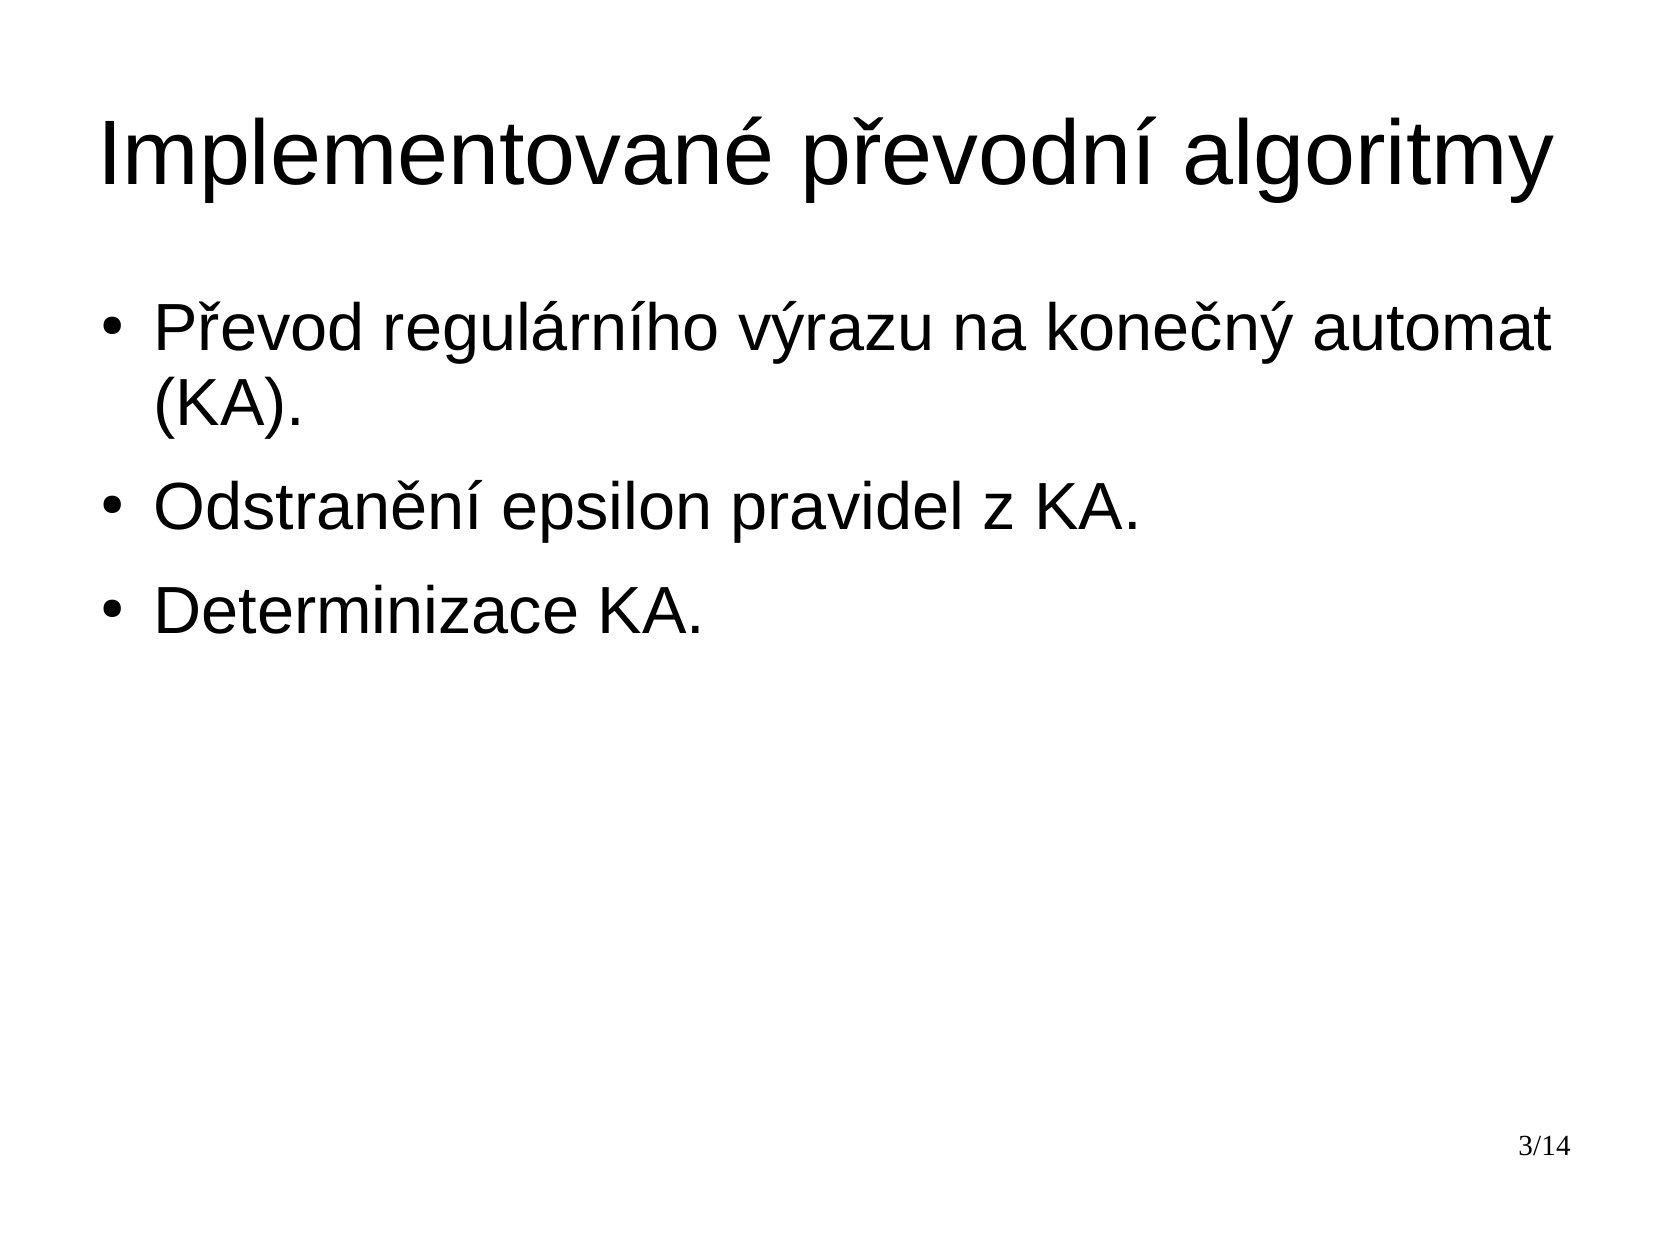

# Implementované převodní algoritmy
Převod regulárního výrazu na konečný automat (KA).
Odstranění epsilon pravidel z KA.
Determinizace KA.
3